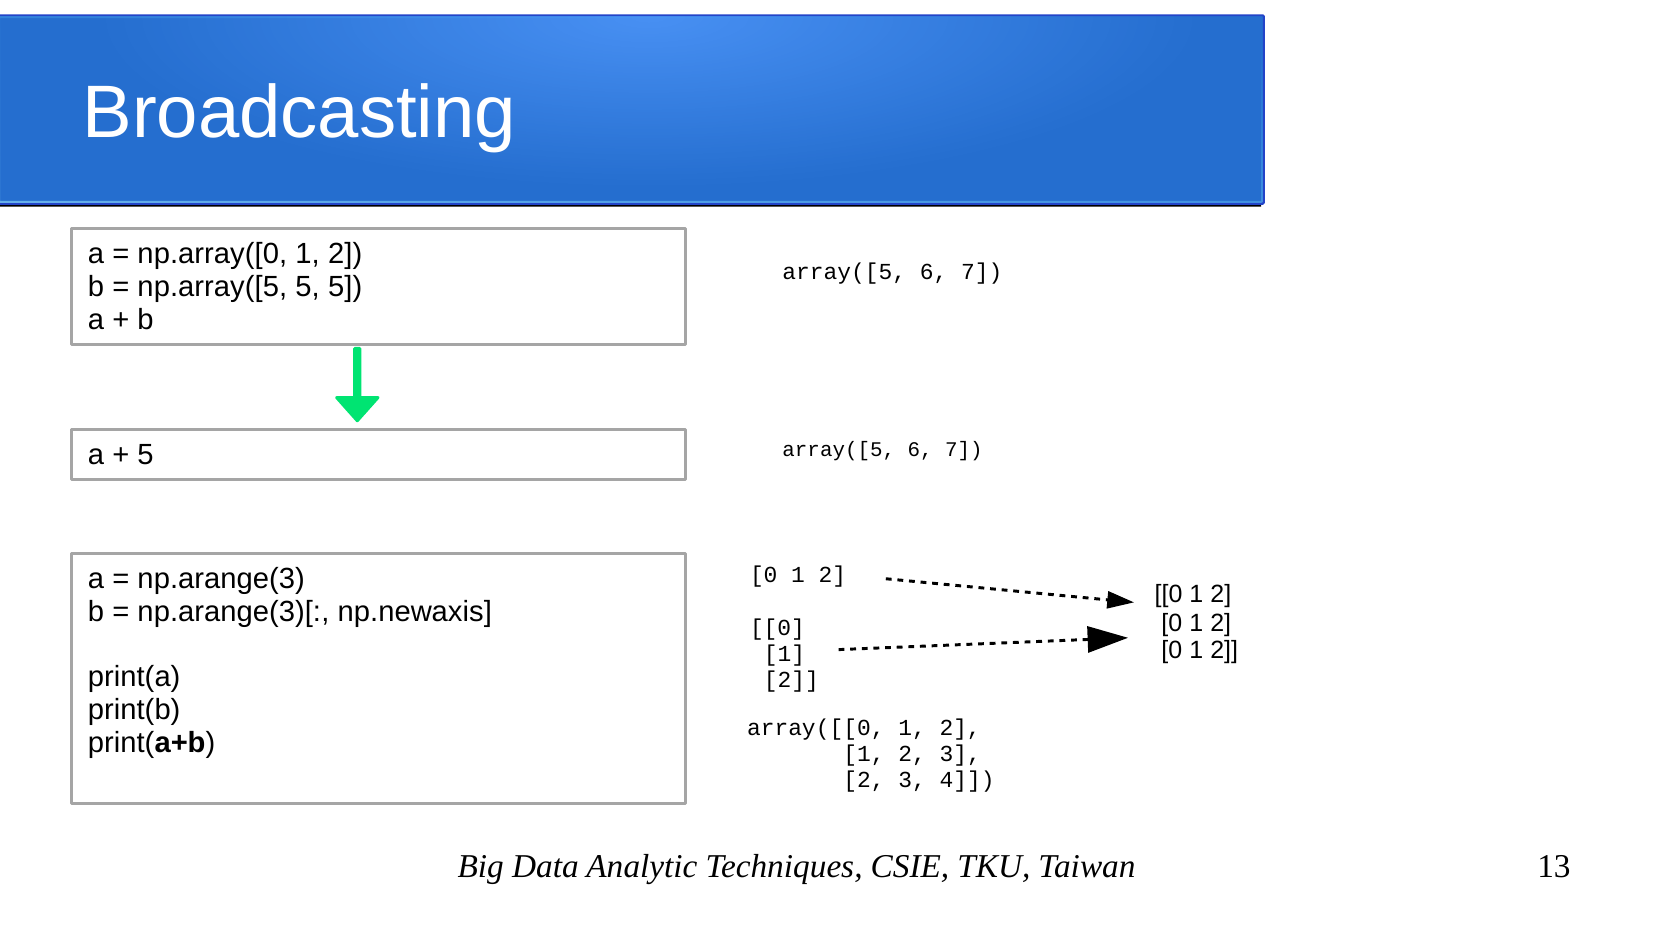

# Broadcasting
a = np.array([0, 1, 2])
b = np.array([5, 5, 5])
a + b
array([5, 6, 7])
a + 5
array([5, 6, 7])
a = np.arange(3)
b = np.arange(3)[:, np.newaxis]
print(a)
print(b)
print(a+b)
[0 1 2]
[[0]
 [1]
 [2]]
[[0 1 2]
 [0 1 2]
 [0 1 2]]
array([[0, 1, 2],
 [1, 2, 3],
 [2, 3, 4]])
Big Data Analytic Techniques, CSIE, TKU, Taiwan
13